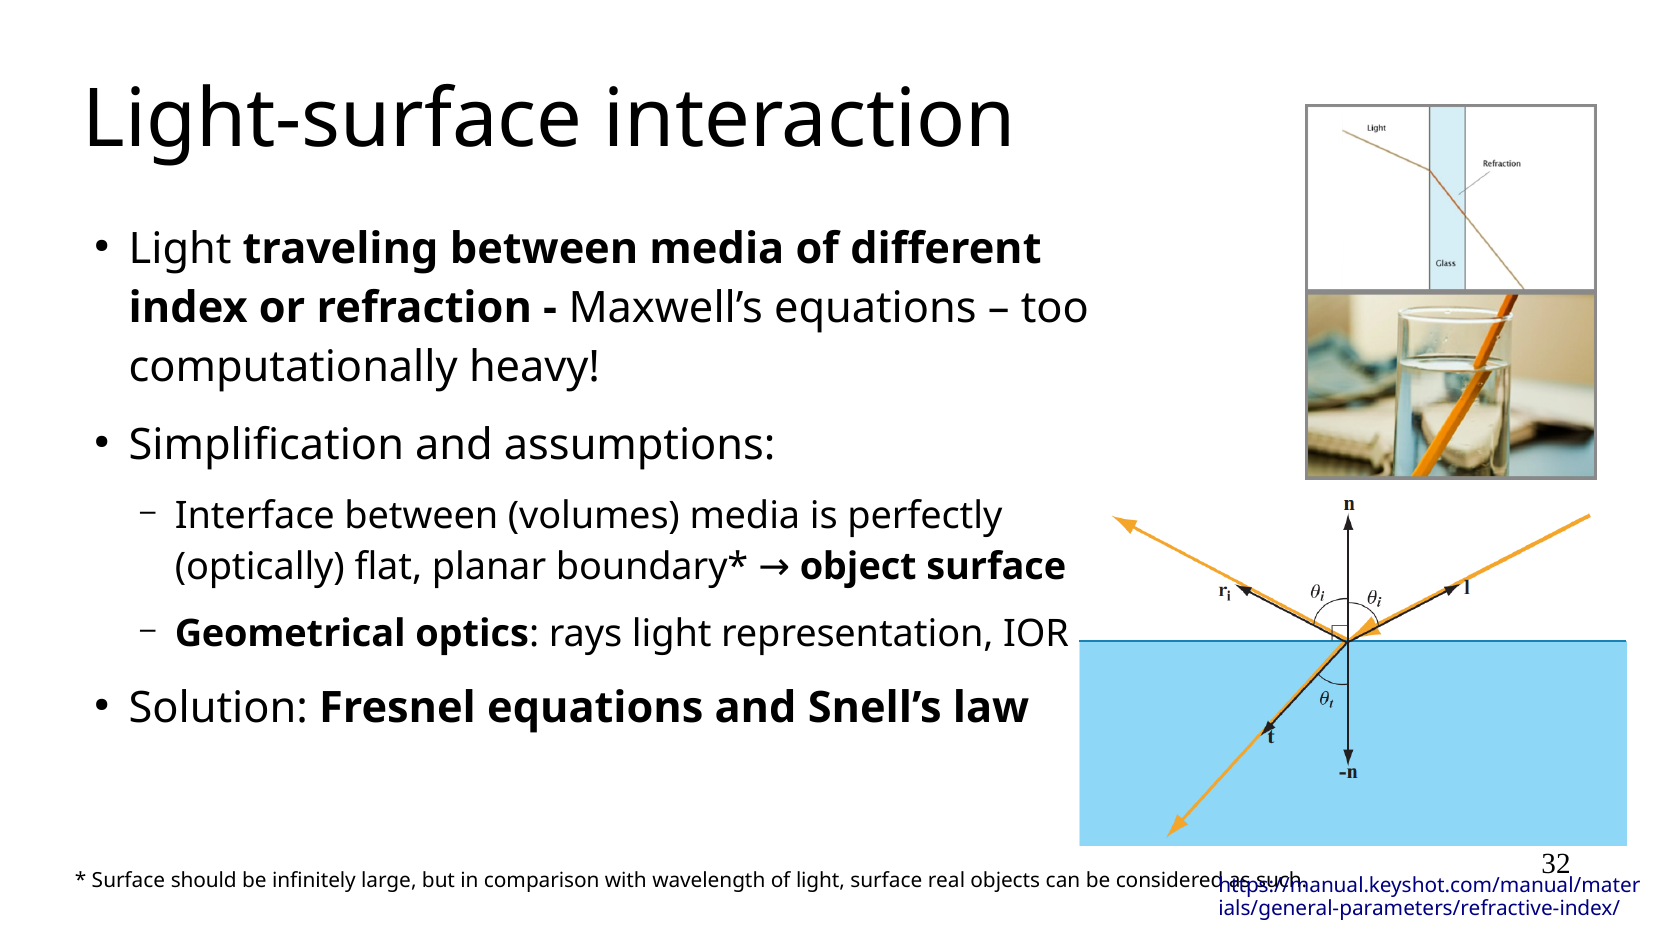

# Light-surface interaction
Light traveling between media of different index or refraction - Maxwell’s equations – too computationally heavy!
Simplification and assumptions:
Interface between (volumes) media is perfectly (optically) flat, planar boundary* → object surface
Geometrical optics: rays light representation, IOR
Solution: Fresnel equations and Snell’s law
32
* Surface should be infinitely large, but in comparison with wavelength of light, surface real objects can be considered as such.
https://manual.keyshot.com/manual/materials/general-parameters/refractive-index/